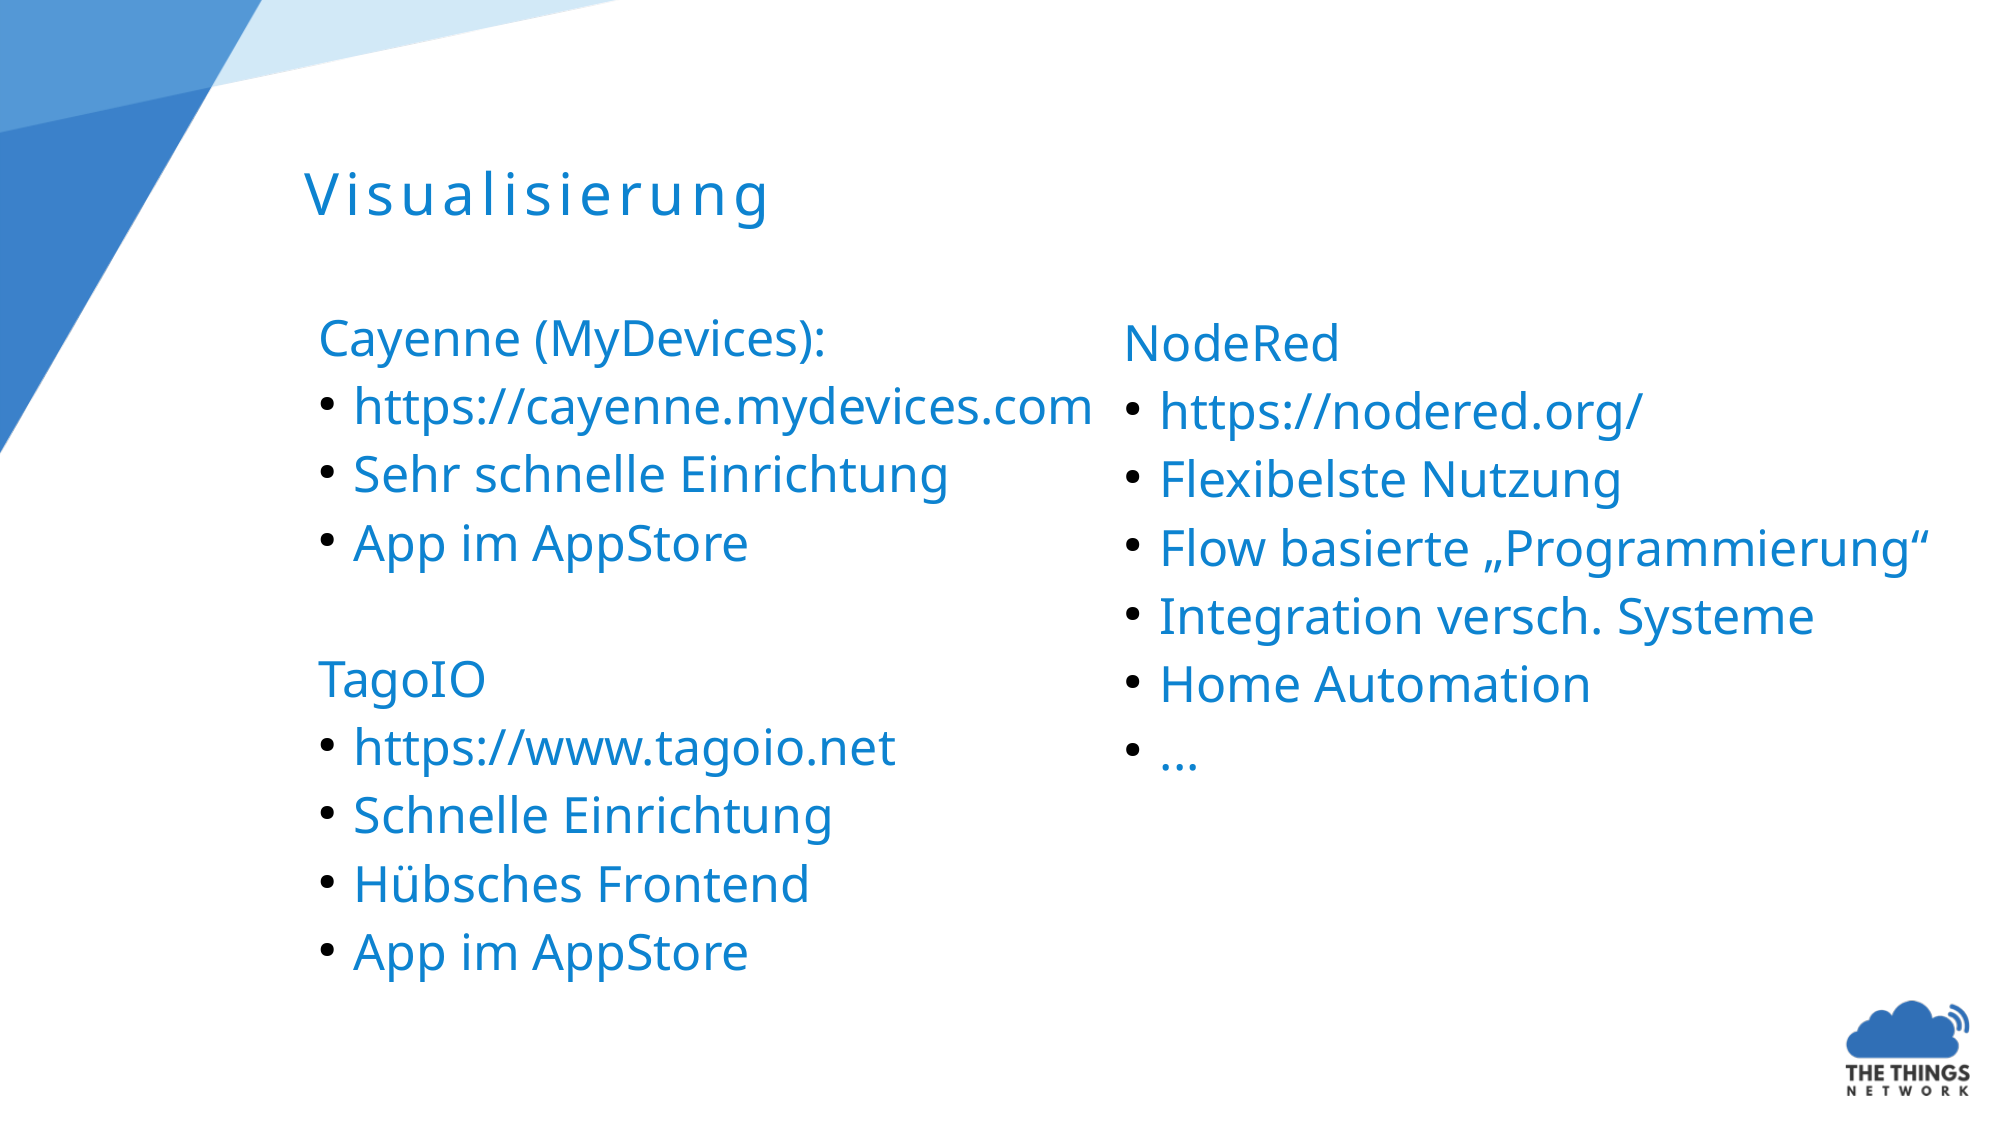

# Visualisierung
Cayenne (MyDevices):
https://cayenne.mydevices.com
Sehr schnelle Einrichtung
App im AppStore
TagoIO
https://www.tagoio.net
Schnelle Einrichtung
Hübsches Frontend
App im AppStore
NodeRed
https://nodered.org/
Flexibelste Nutzung
Flow basierte „Programmierung“
Integration versch. Systeme
Home Automation
...